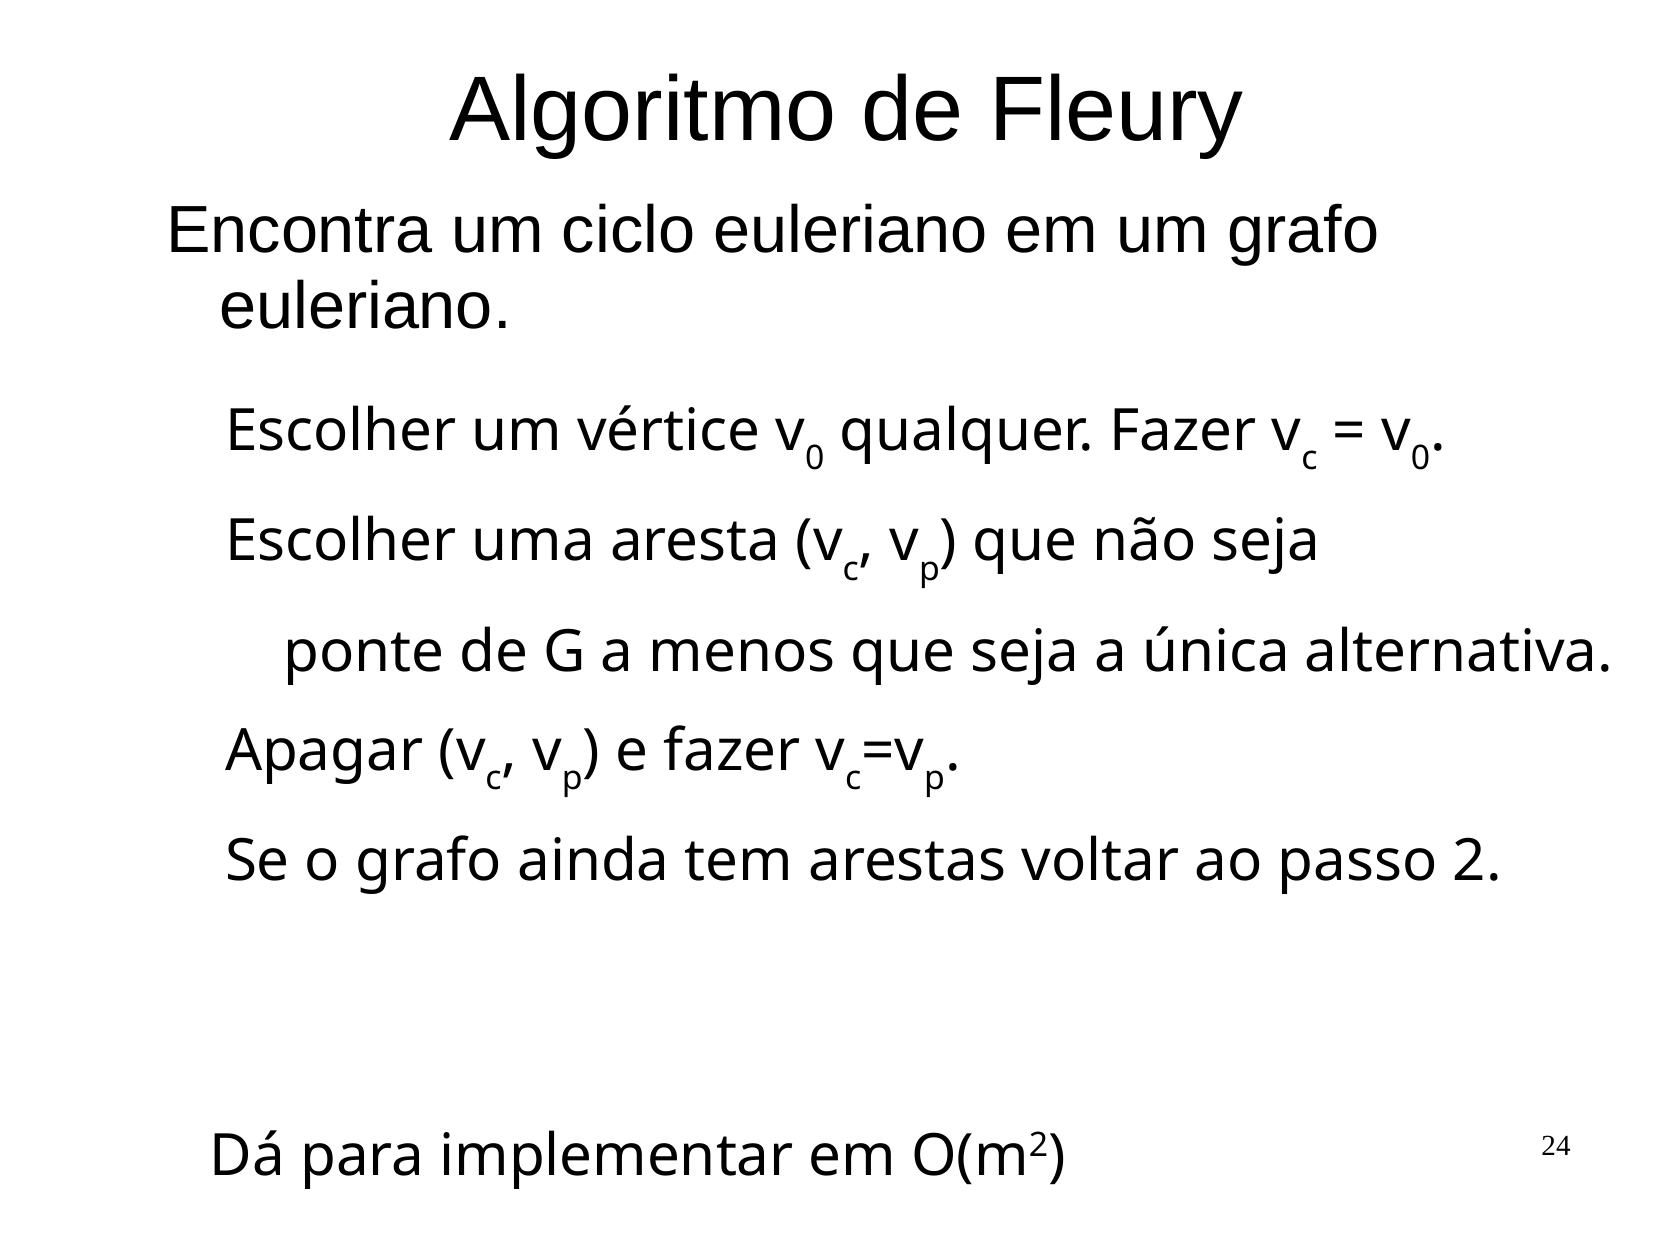

# Algoritmo de Fleury
Encontra um ciclo euleriano em um grafo euleriano.
 Escolher um vértice v0 qualquer. Fazer vc = v0.
 Escolher uma aresta (vc, vp) que não seja
	ponte de G a menos que seja a única alternativa.
 Apagar (vc, vp) e fazer vc=vp.
 Se o grafo ainda tem arestas voltar ao passo 2.
Dá para implementar em O(m2)
24